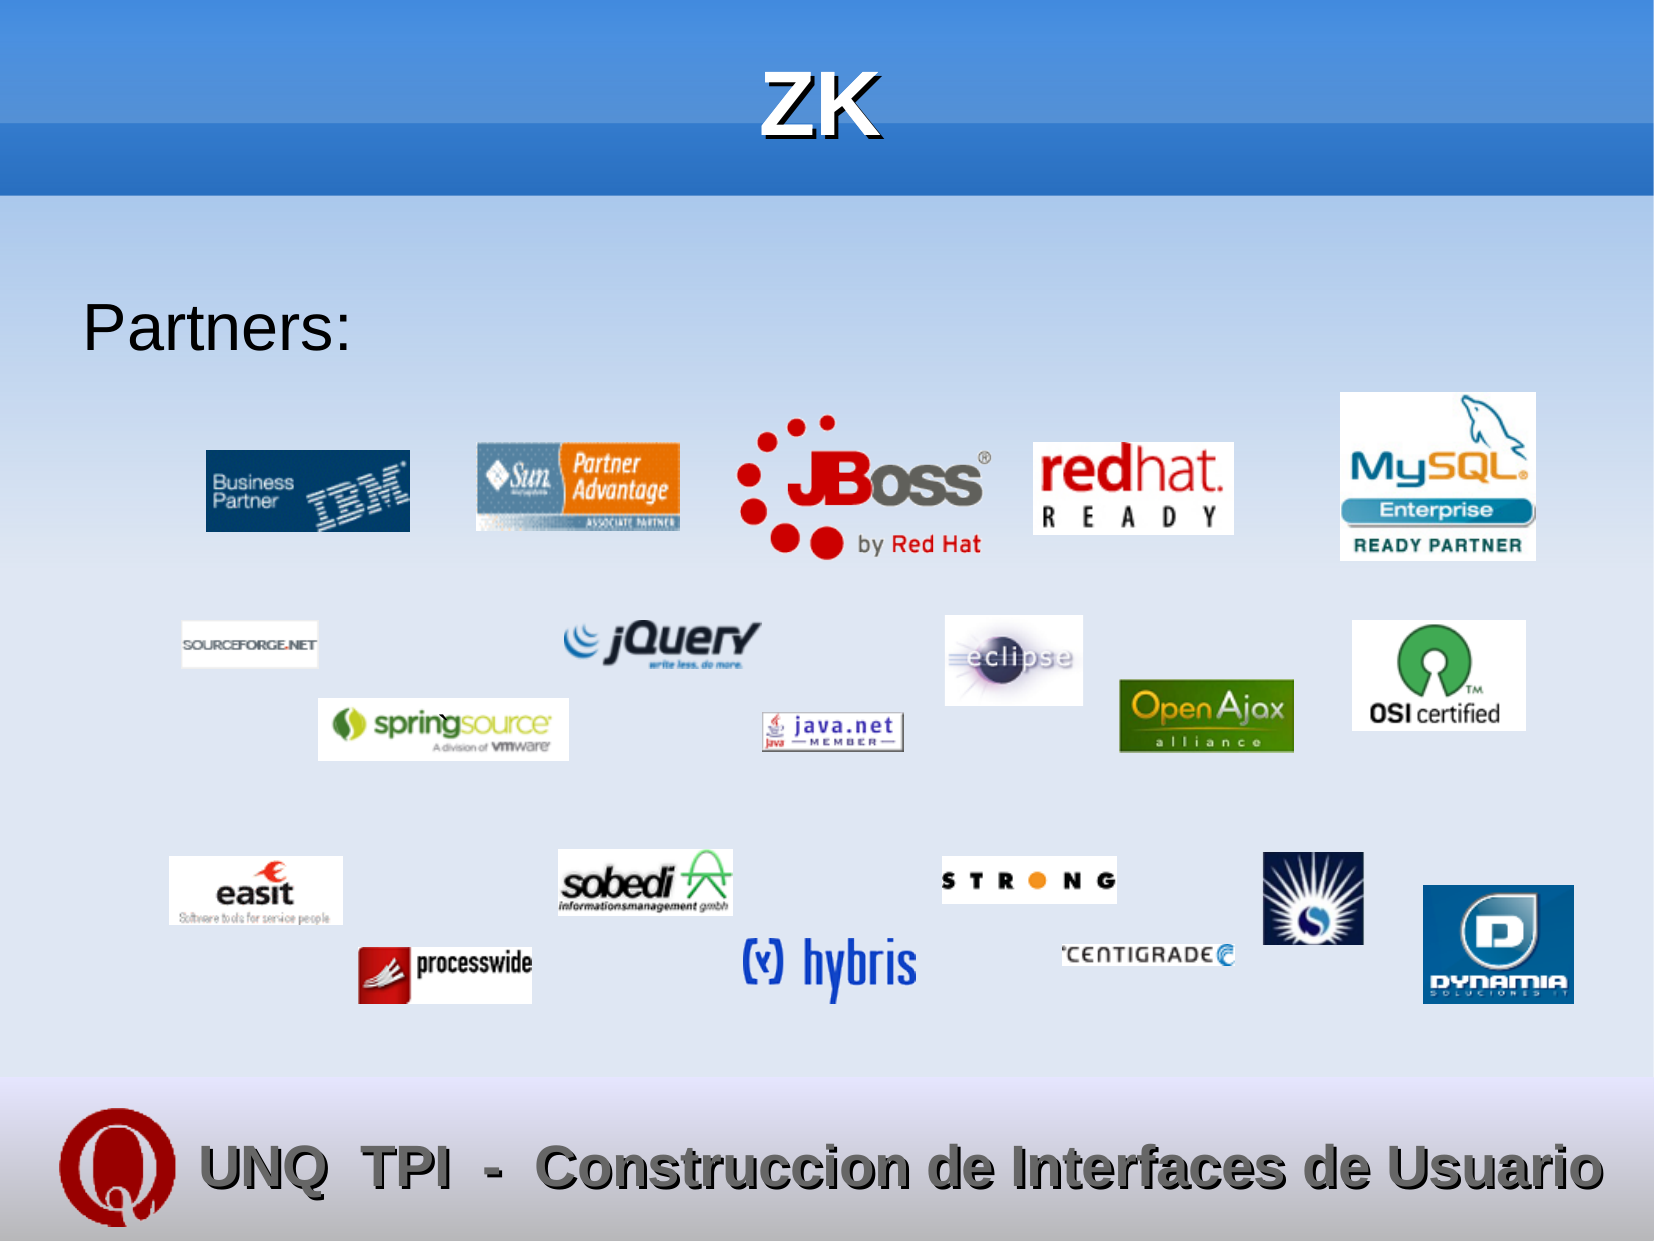

# ZK
ZK
Partners:
`
UNQ TPI - Construccion de Interfaces de Usuario